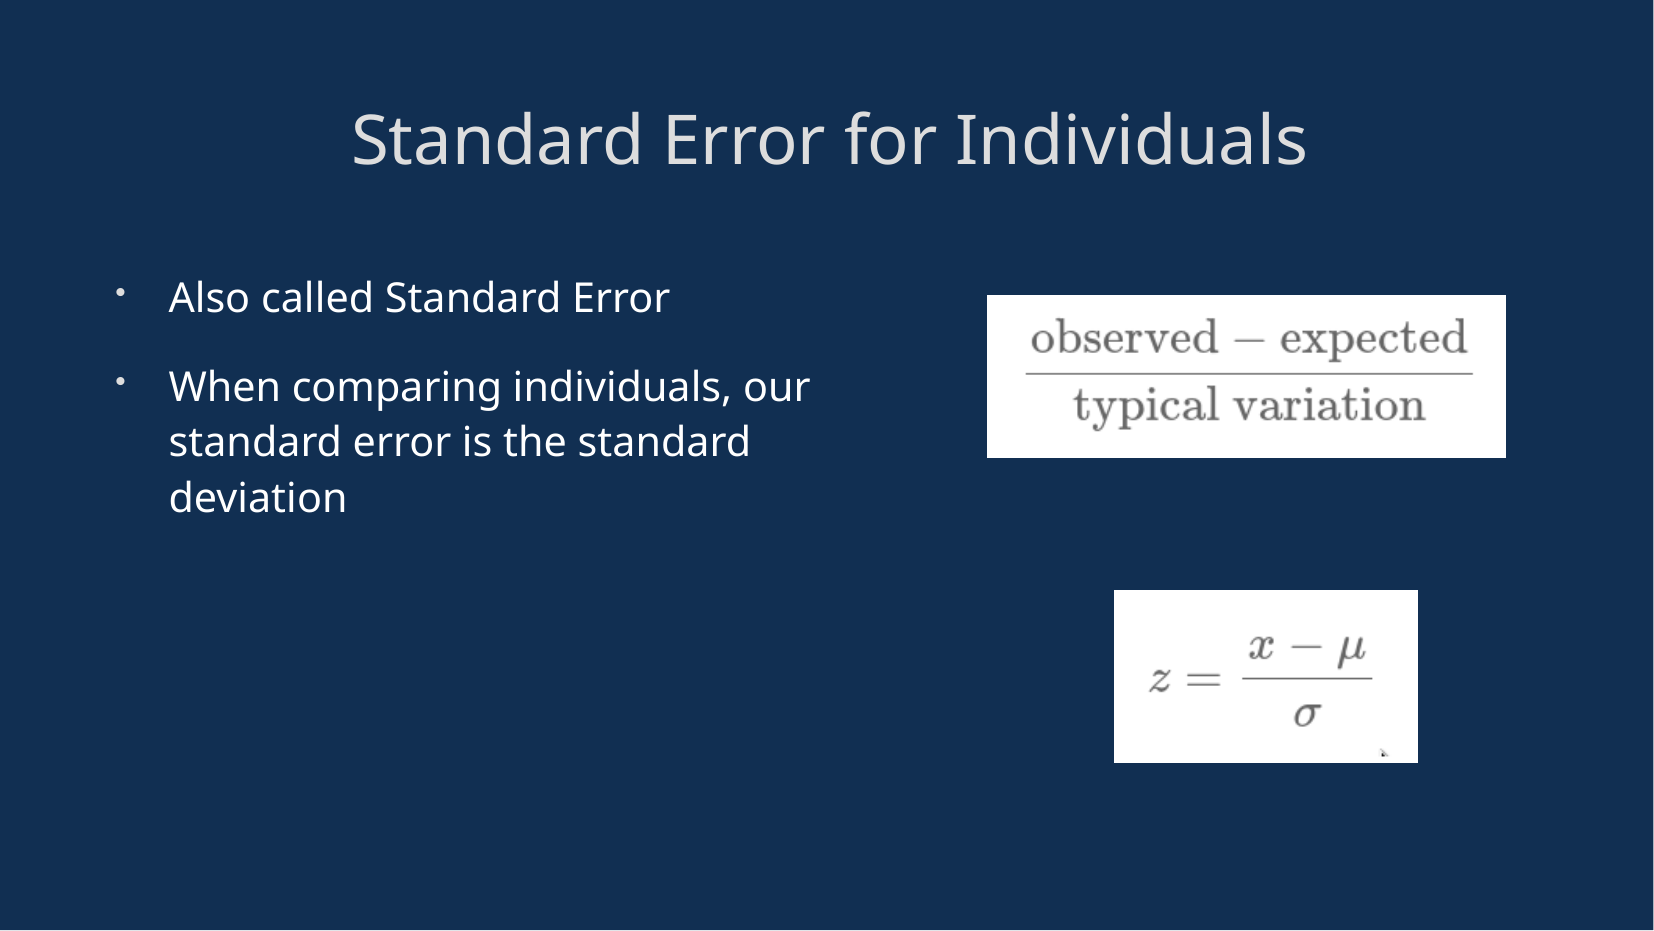

# Standard Error for Individuals
Also called Standard Error
When comparing individuals, our standard error is the standard deviation